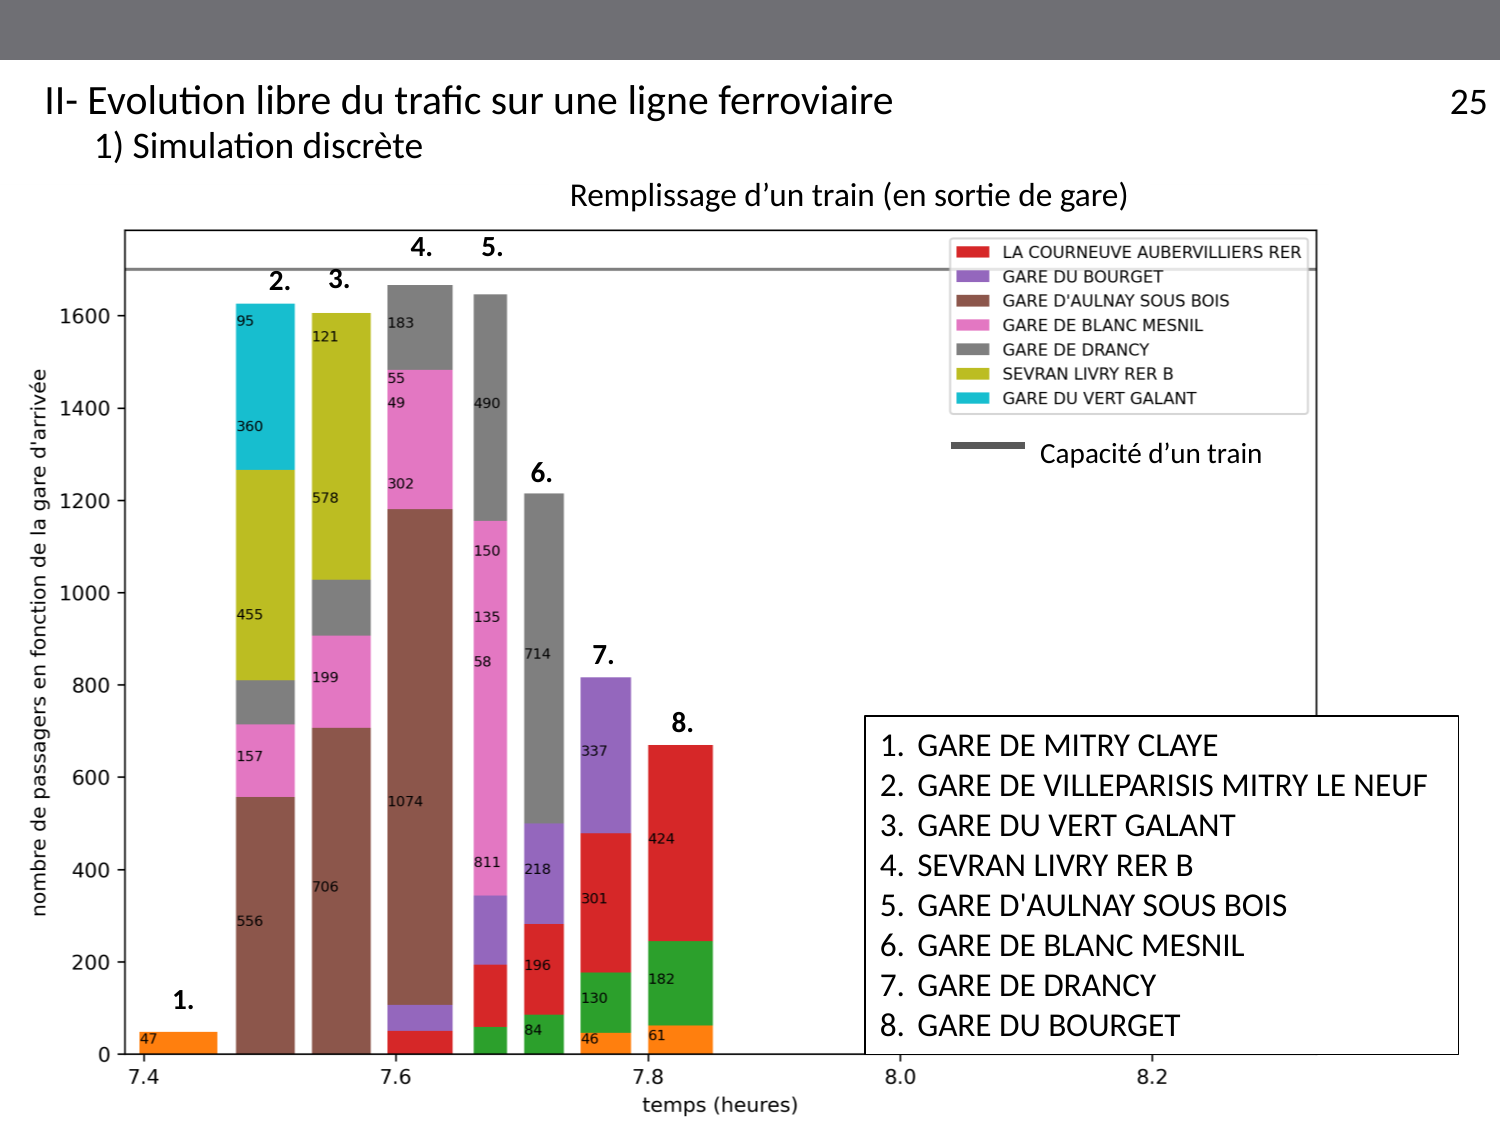

II- Evolution libre du trafic sur une ligne ferroviaire
25
1) Simulation discrète
Remplissage d’un train (en sortie de gare)
4.
5.
3.
2.
6.
7.
8.
GARE DE MITRY CLAYE
GARE DE VILLEPARISIS MITRY LE NEUF
GARE DU VERT GALANT
SEVRAN LIVRY RER B
GARE D'AULNAY SOUS BOIS
GARE DE BLANC MESNIL
GARE DE DRANCY
GARE DU BOURGET
1.
Capacité d’un train